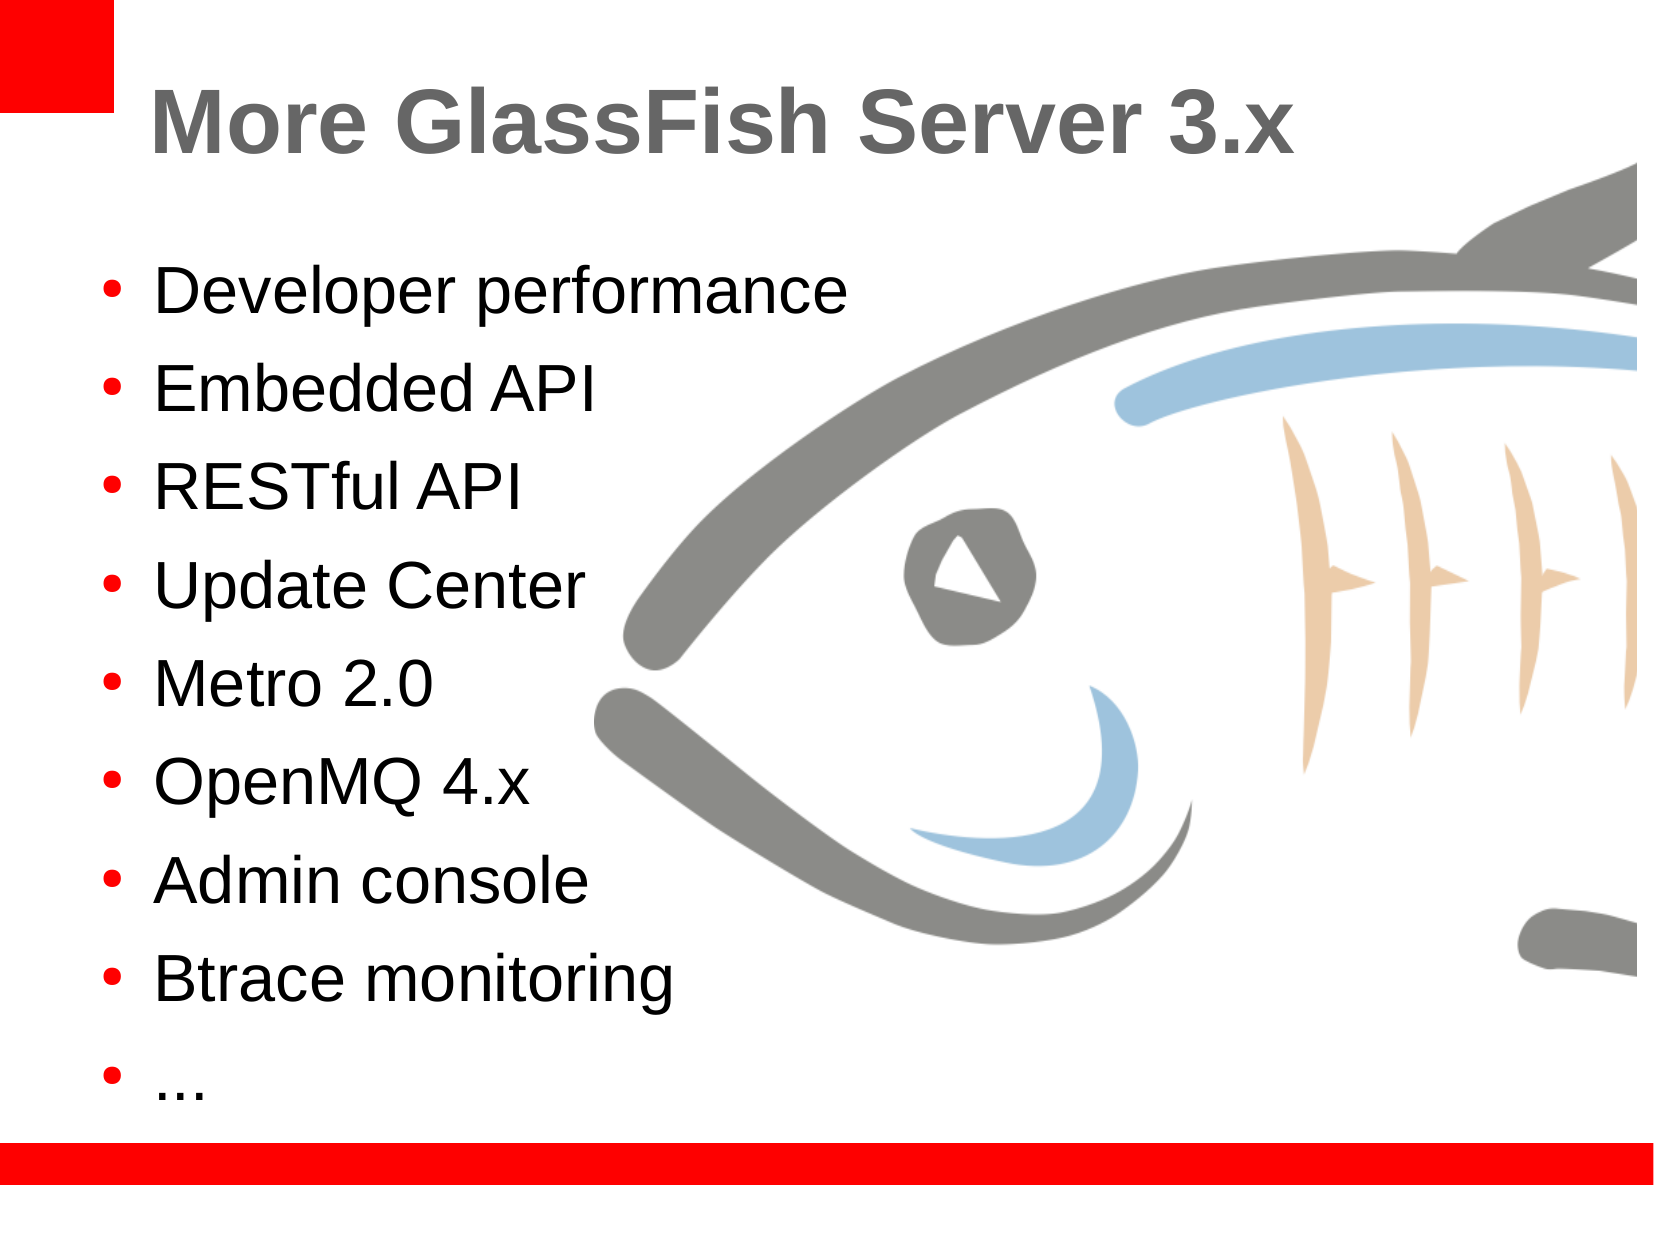

# More GlassFish Server 3.x
Developer performance
Embedded API
RESTful API
Update Center
Metro 2.0
OpenMQ 4.x
Admin console
Btrace monitoring
...